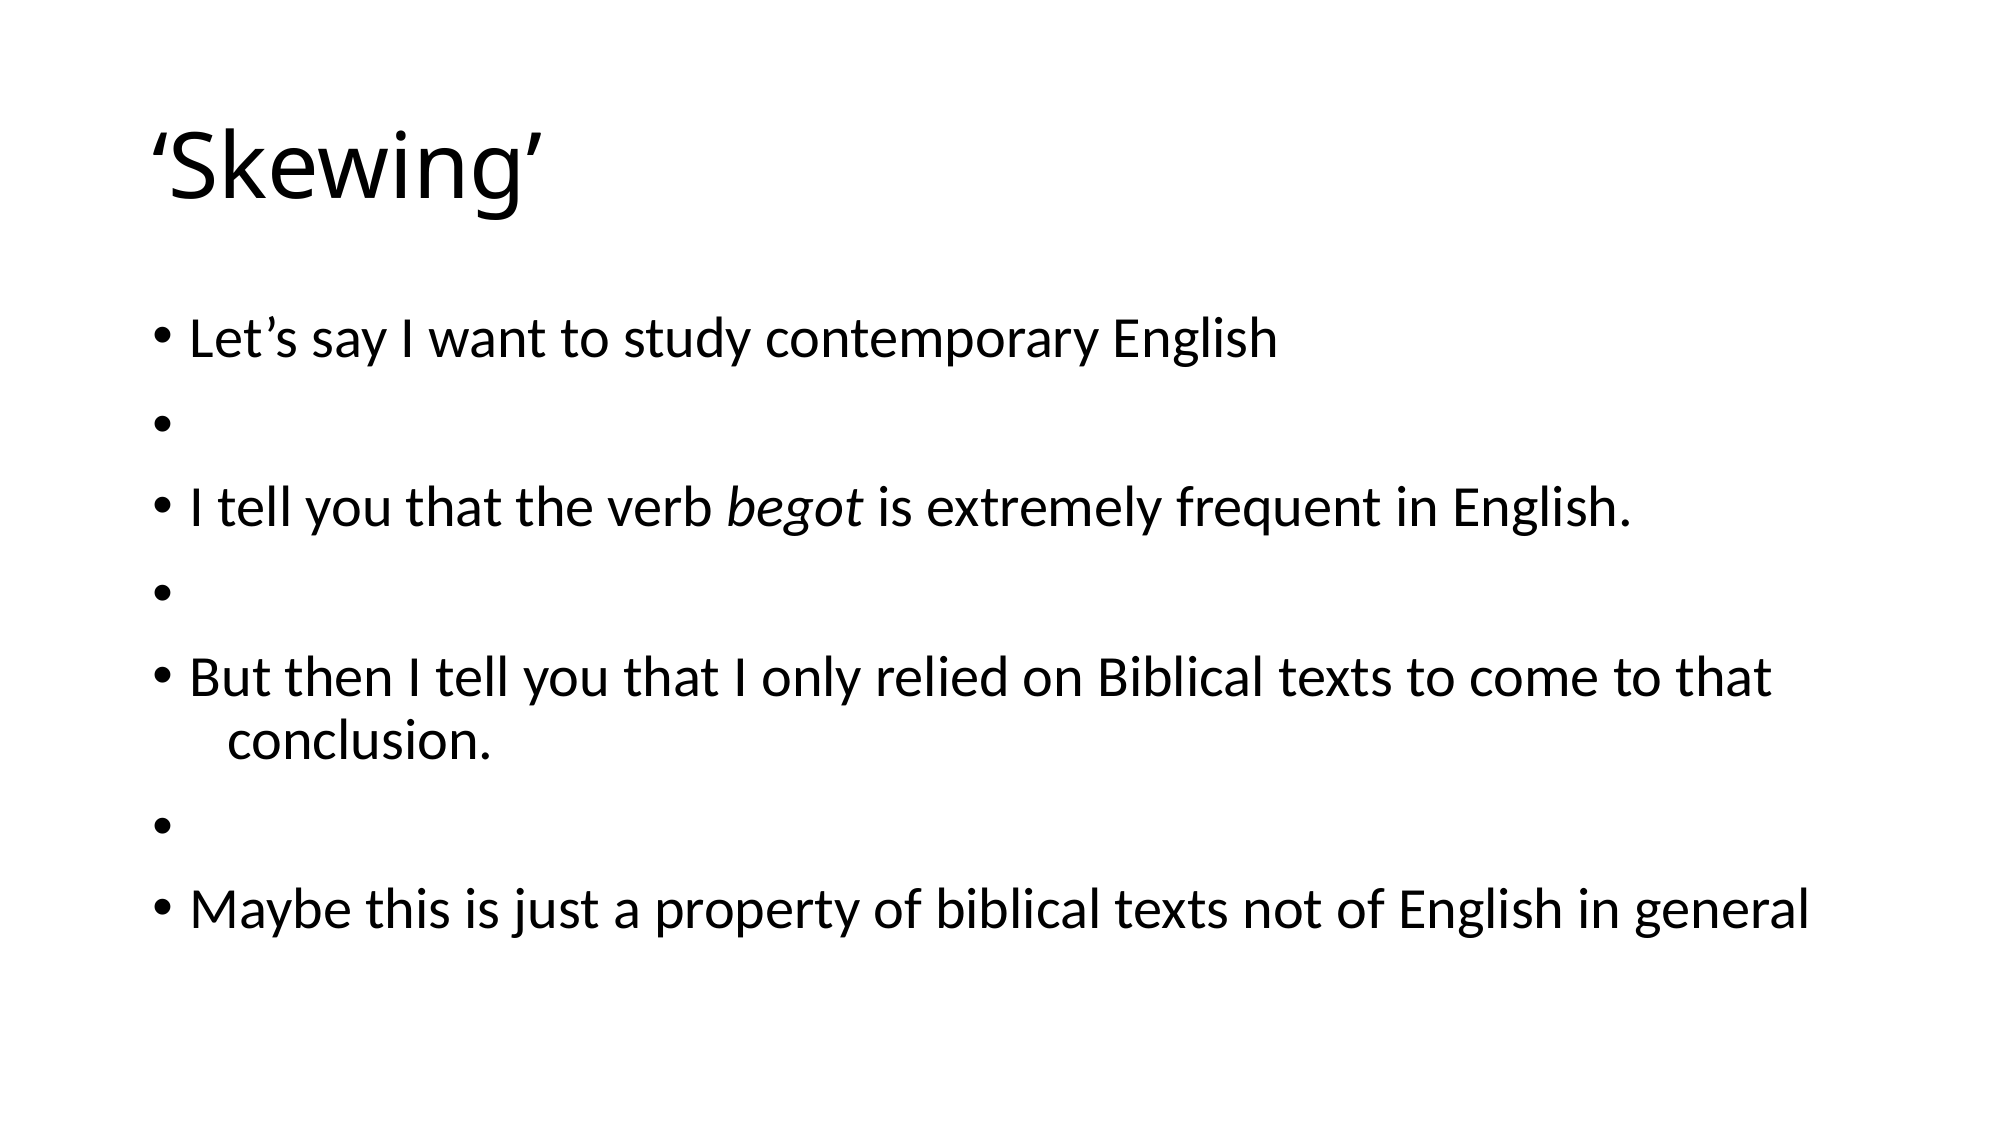

# ‘Skewing’
Let’s say I want to study contemporary English
I tell you that the verb begot is extremely frequent in English.
But then I tell you that I only relied on Biblical texts to come to that conclusion.
Maybe this is just a property of biblical texts not of English in general